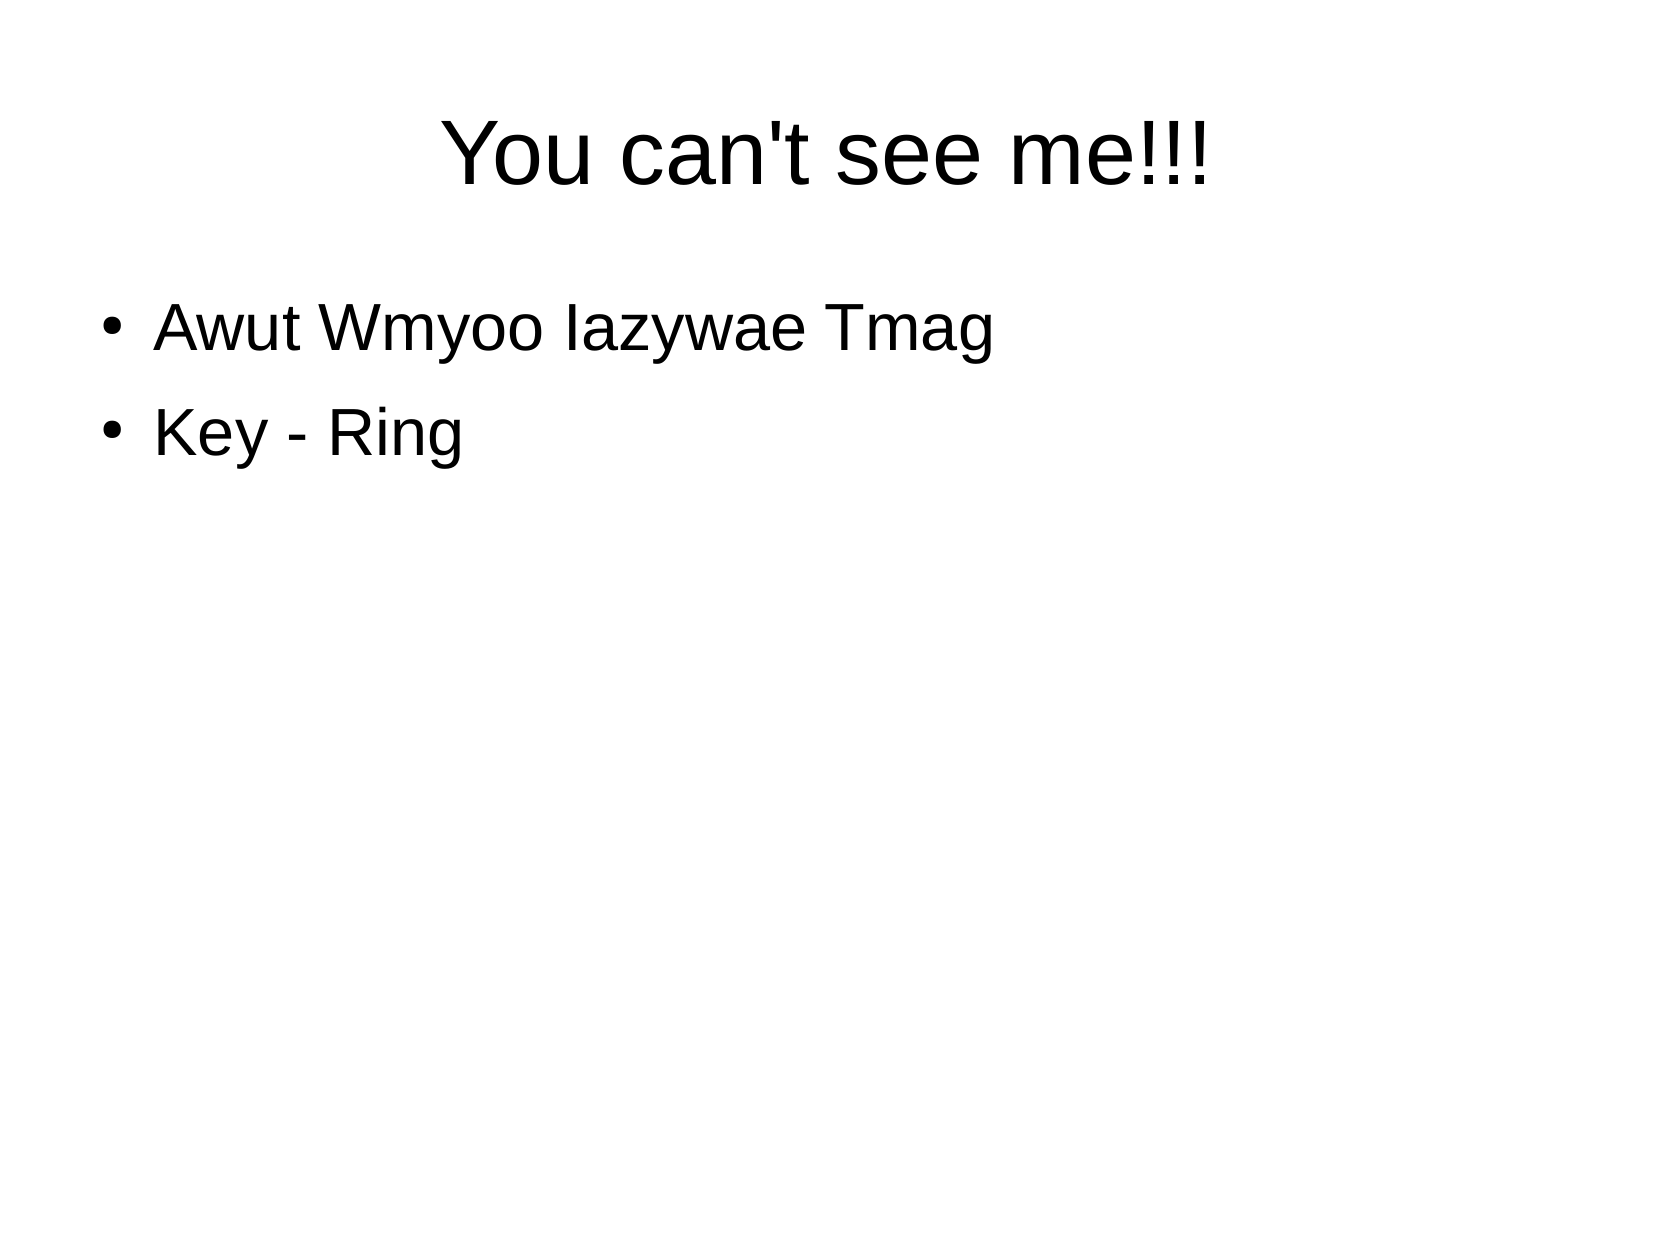

# You can't see me!!!
Awut Wmyoo Iazywae Tmag
Key - Ring